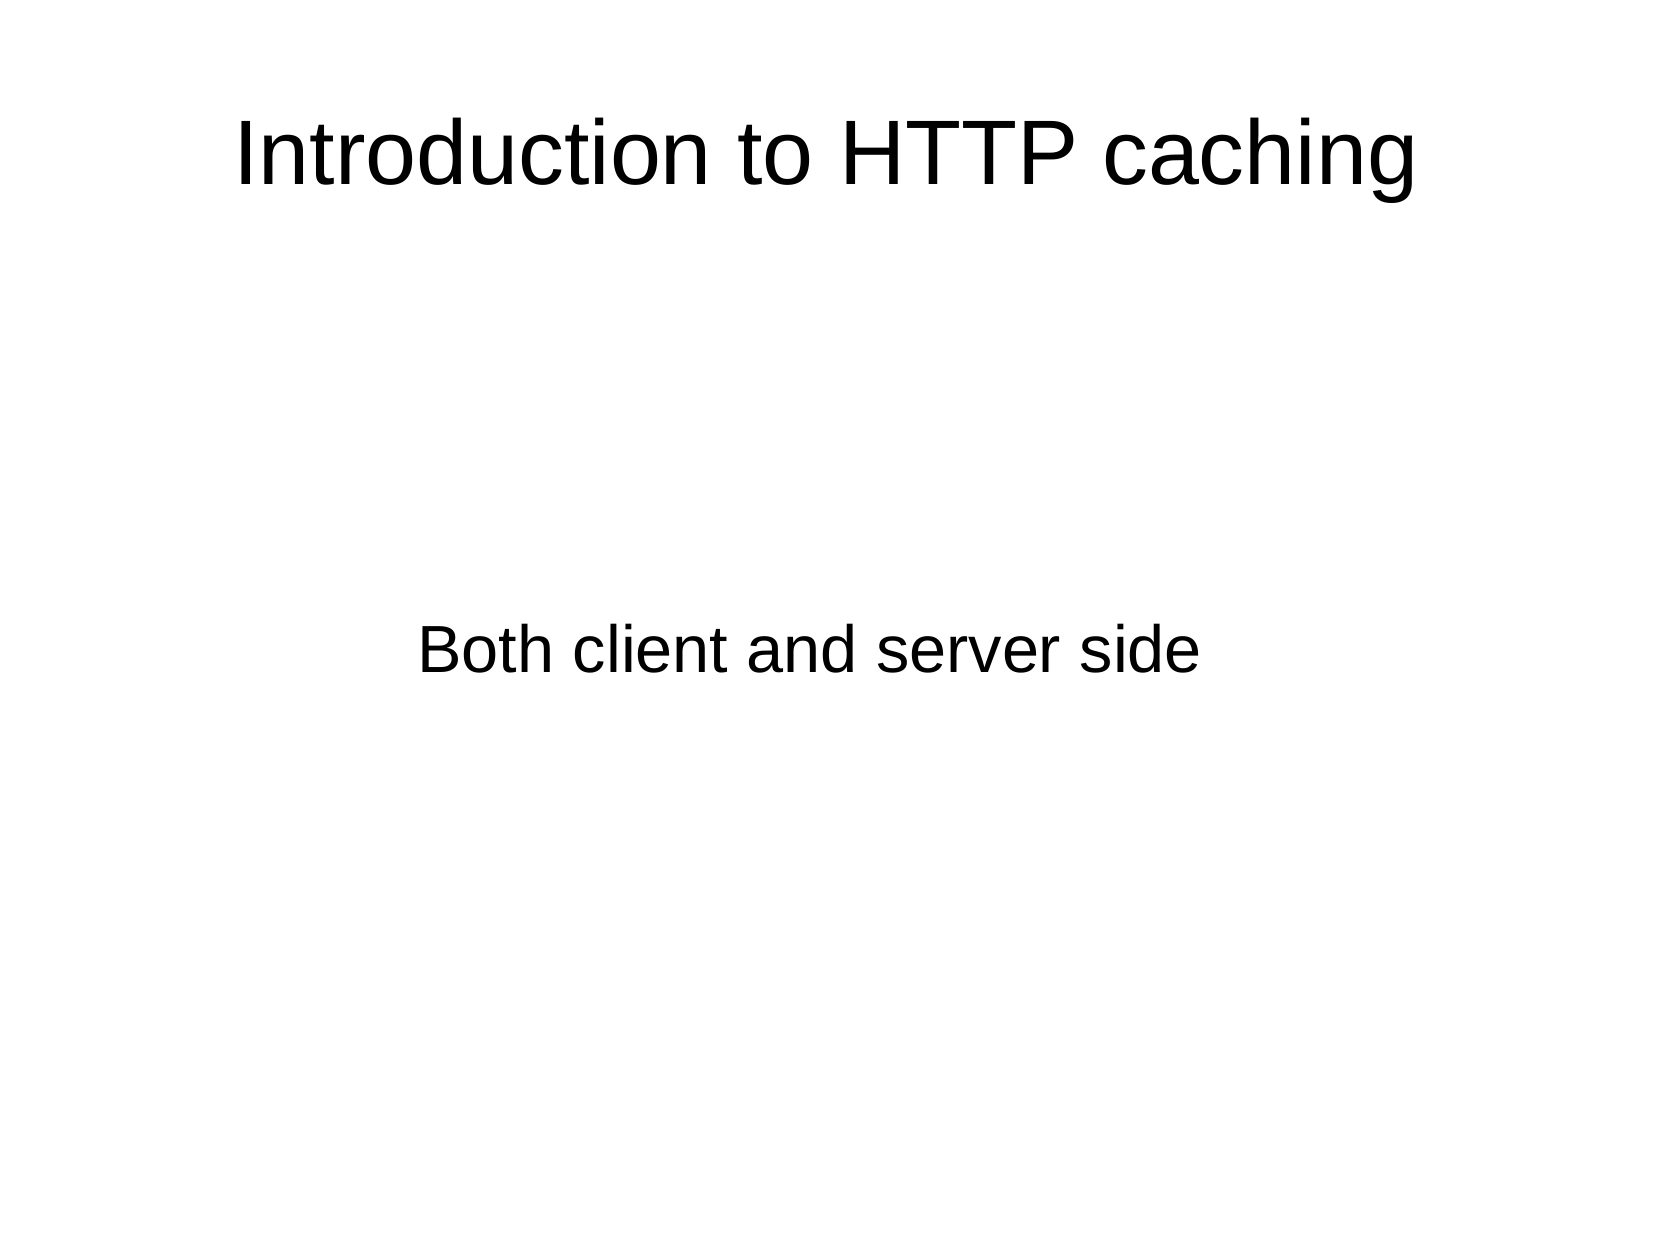

# Introduction to HTTP caching
Both client and server side